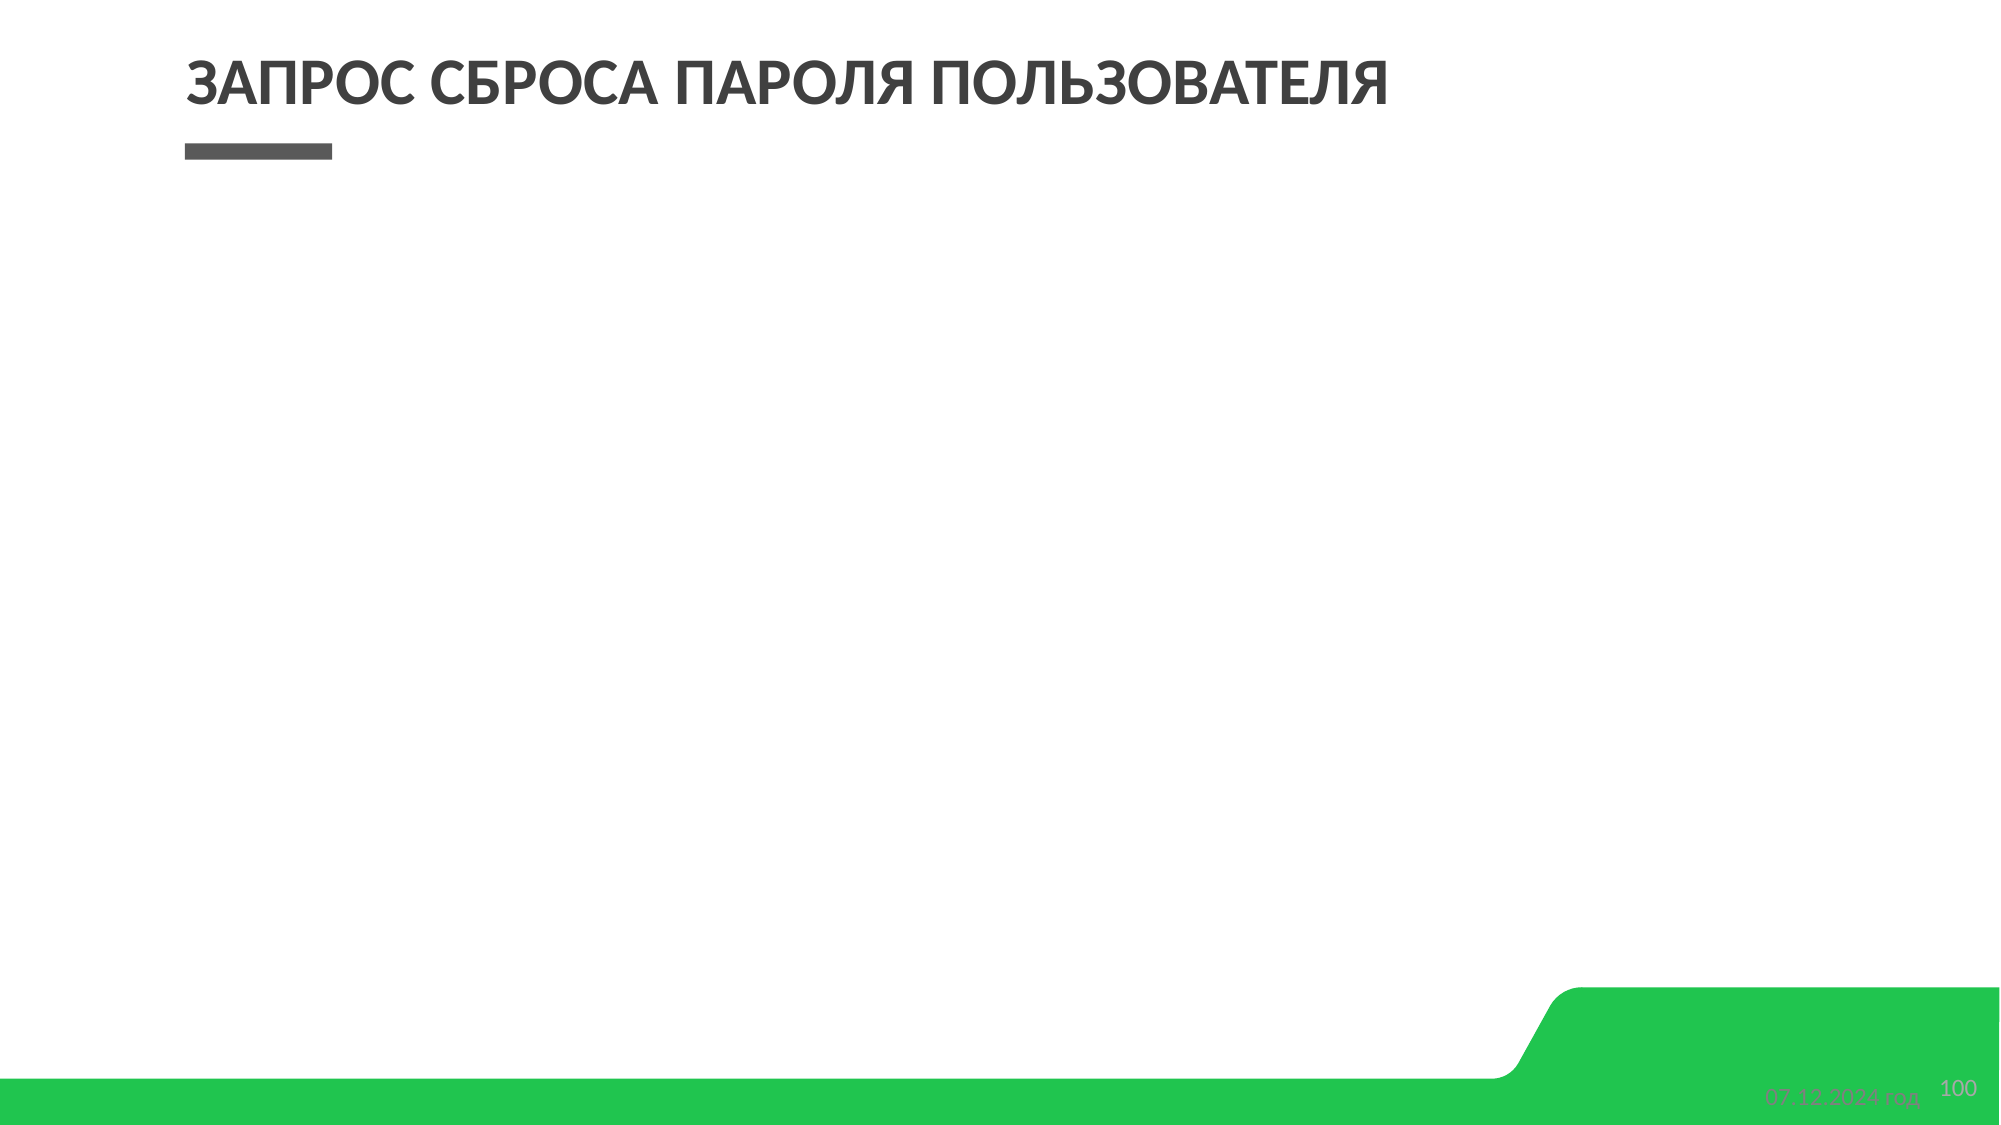

# Запрос сброса пароля пользователя
10
07.12.2024 год